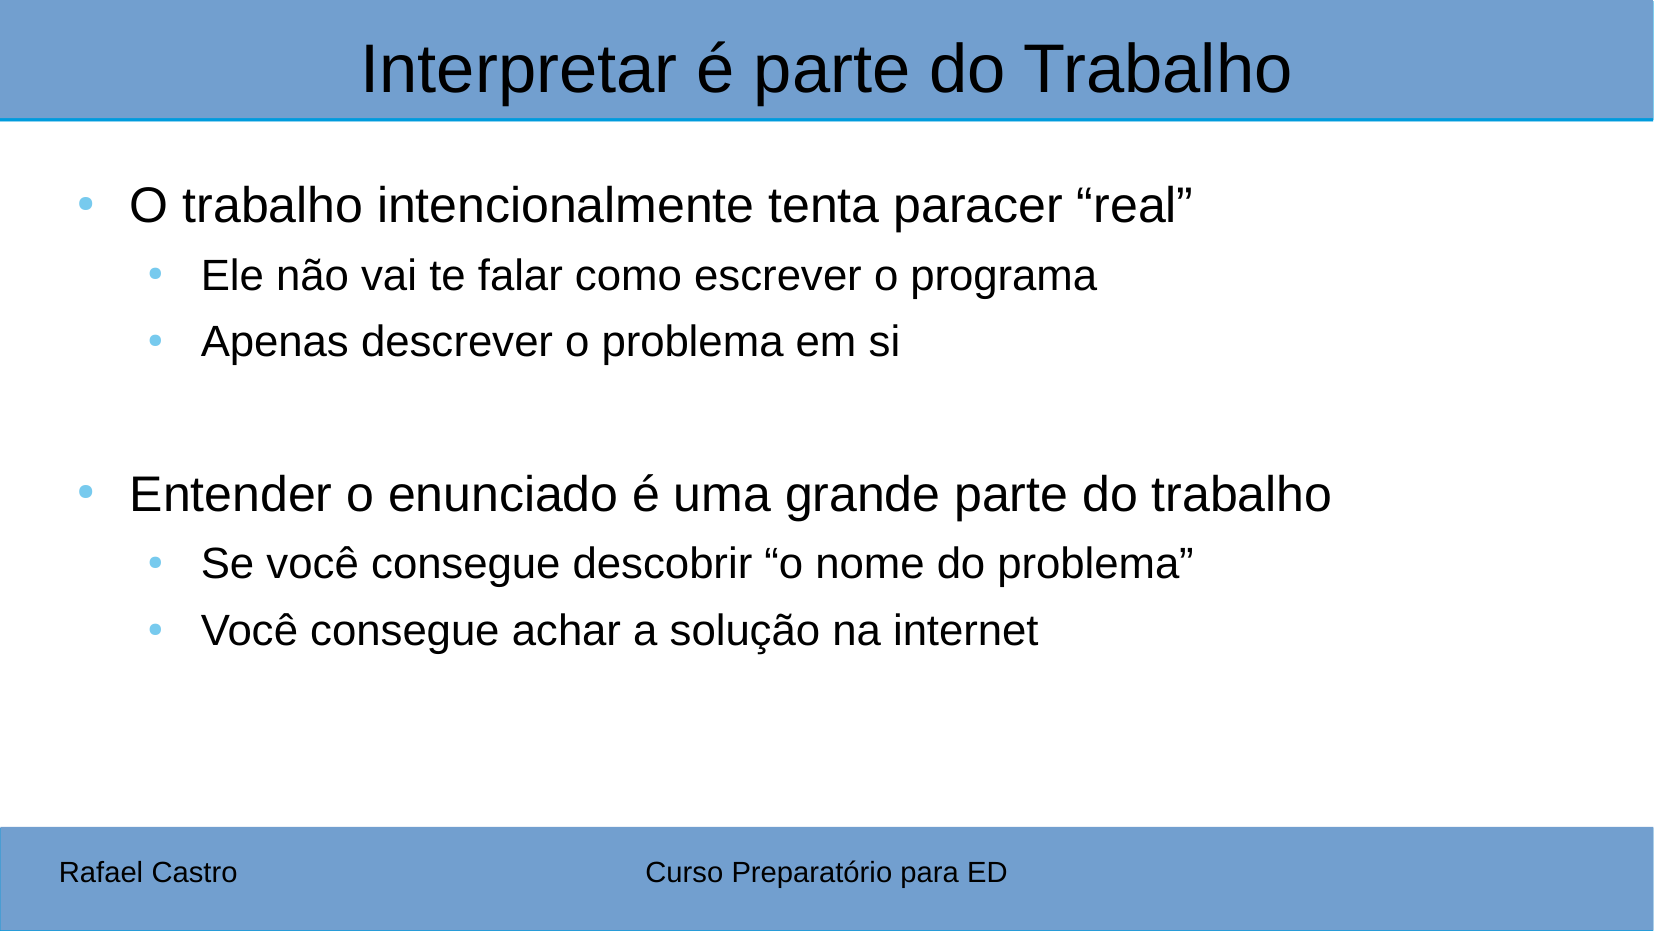

# Interpretar é parte do Trabalho
O trabalho intencionalmente tenta paracer “real”
Ele não vai te falar como escrever o programa
Apenas descrever o problema em si
Entender o enunciado é uma grande parte do trabalho
Se você consegue descobrir “o nome do problema”
Você consegue achar a solução na internet
Curso Preparatório para ED